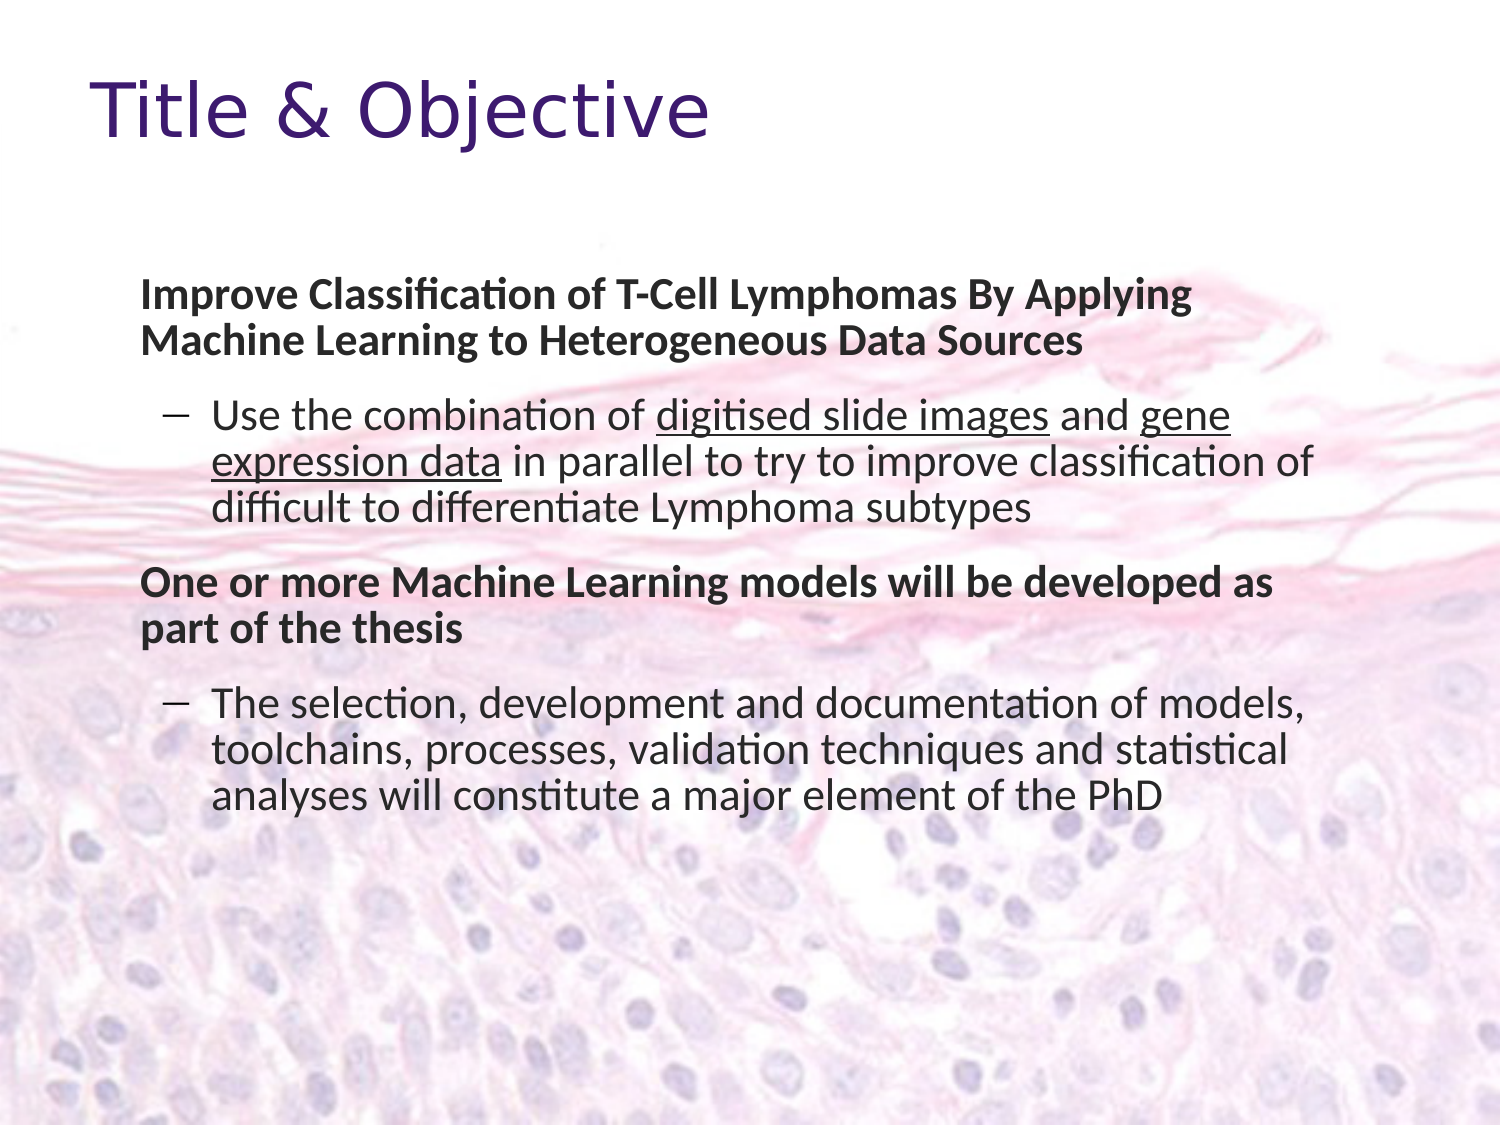

# Title & Objective
Improve Classification of T-Cell Lymphomas By Applying Machine Learning to Heterogeneous Data Sources
Use the combination of digitised slide images and gene expression data in parallel to try to improve classification of difficult to differentiate Lymphoma subtypes
One or more Machine Learning models will be developed as part of the thesis
The selection, development and documentation of models, toolchains, processes, validation techniques and statistical analyses will constitute a major element of the PhD